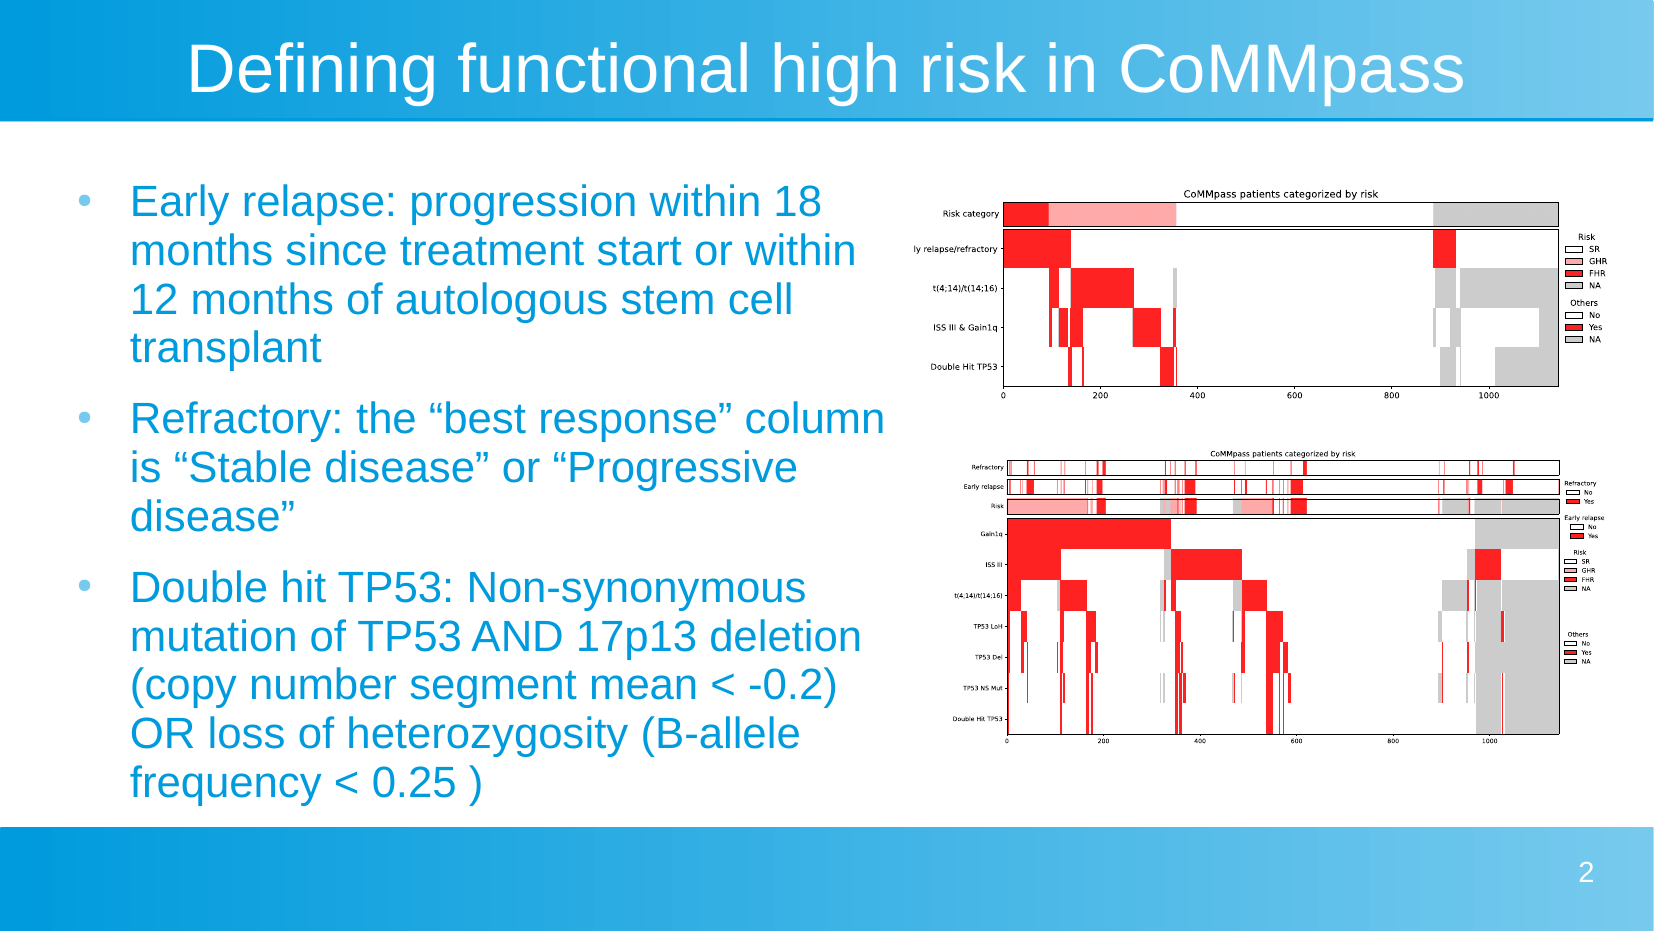

# Defining functional high risk in CoMMpass
Early relapse: progression within 18 months since treatment start or within 12 months of autologous stem cell transplant
Refractory: the “best response” column is “Stable disease” or “Progressive disease”
Double hit TP53: Non-synonymous mutation of TP53 AND 17p13 deletion (copy number segment mean < -0.2) OR loss of heterozygosity (B-allele frequency < 0.25 )
2